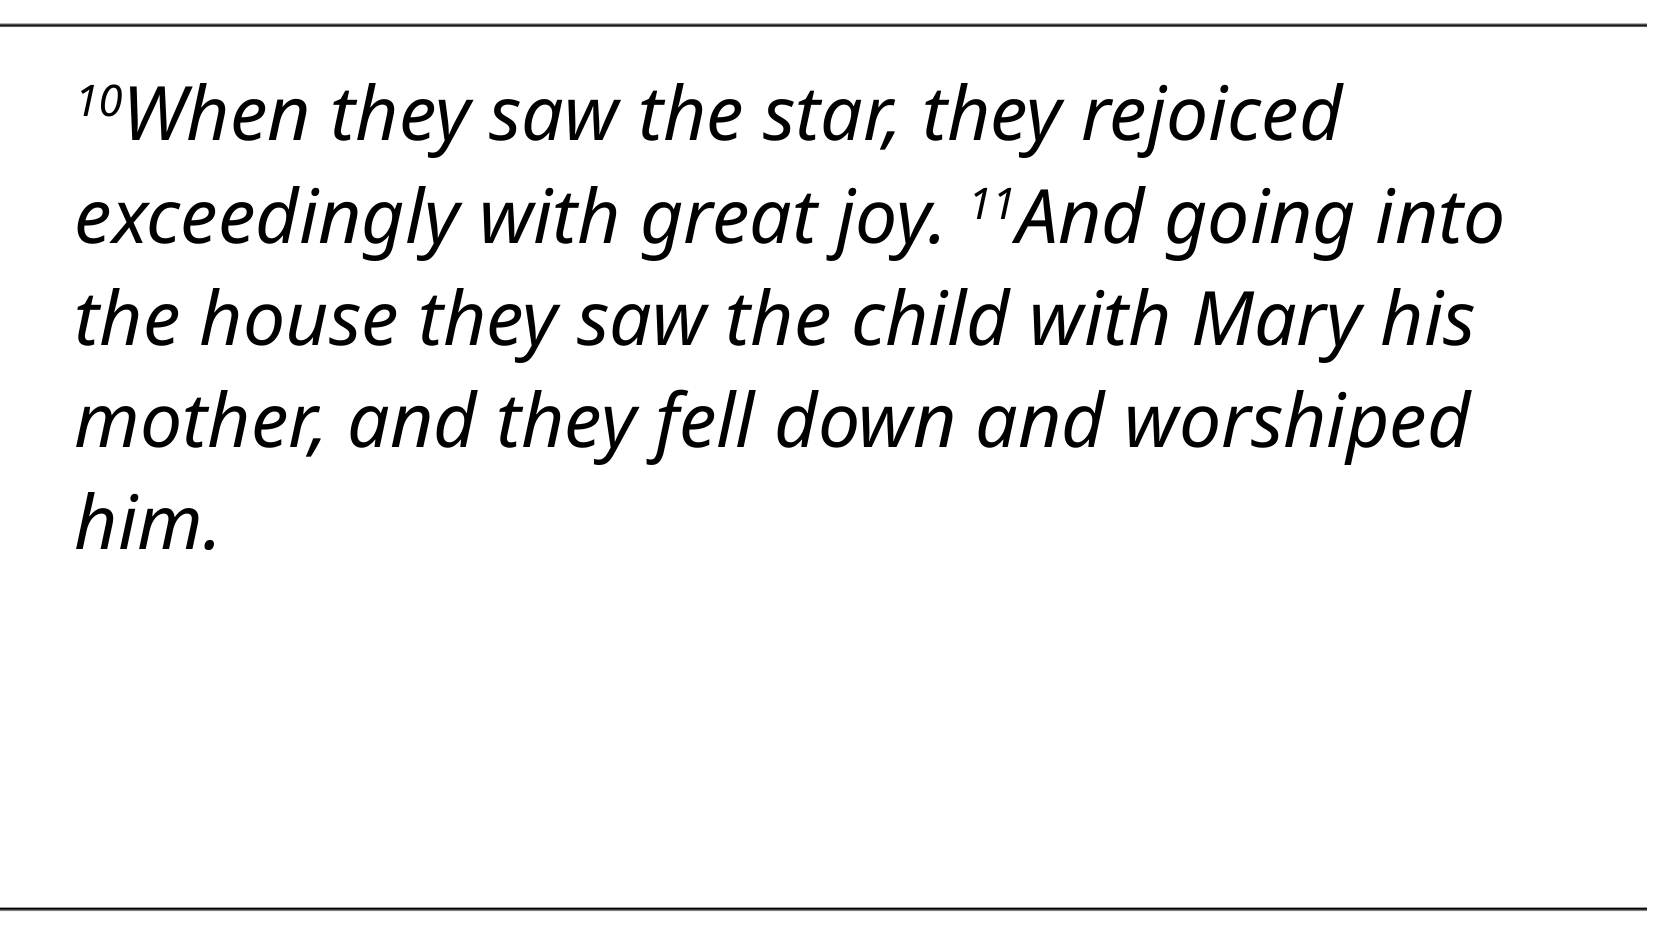

10When they saw the star, they rejoiced exceedingly with great joy. 11And going into the house they saw the child with Mary his mother, and they fell down and worshiped him.